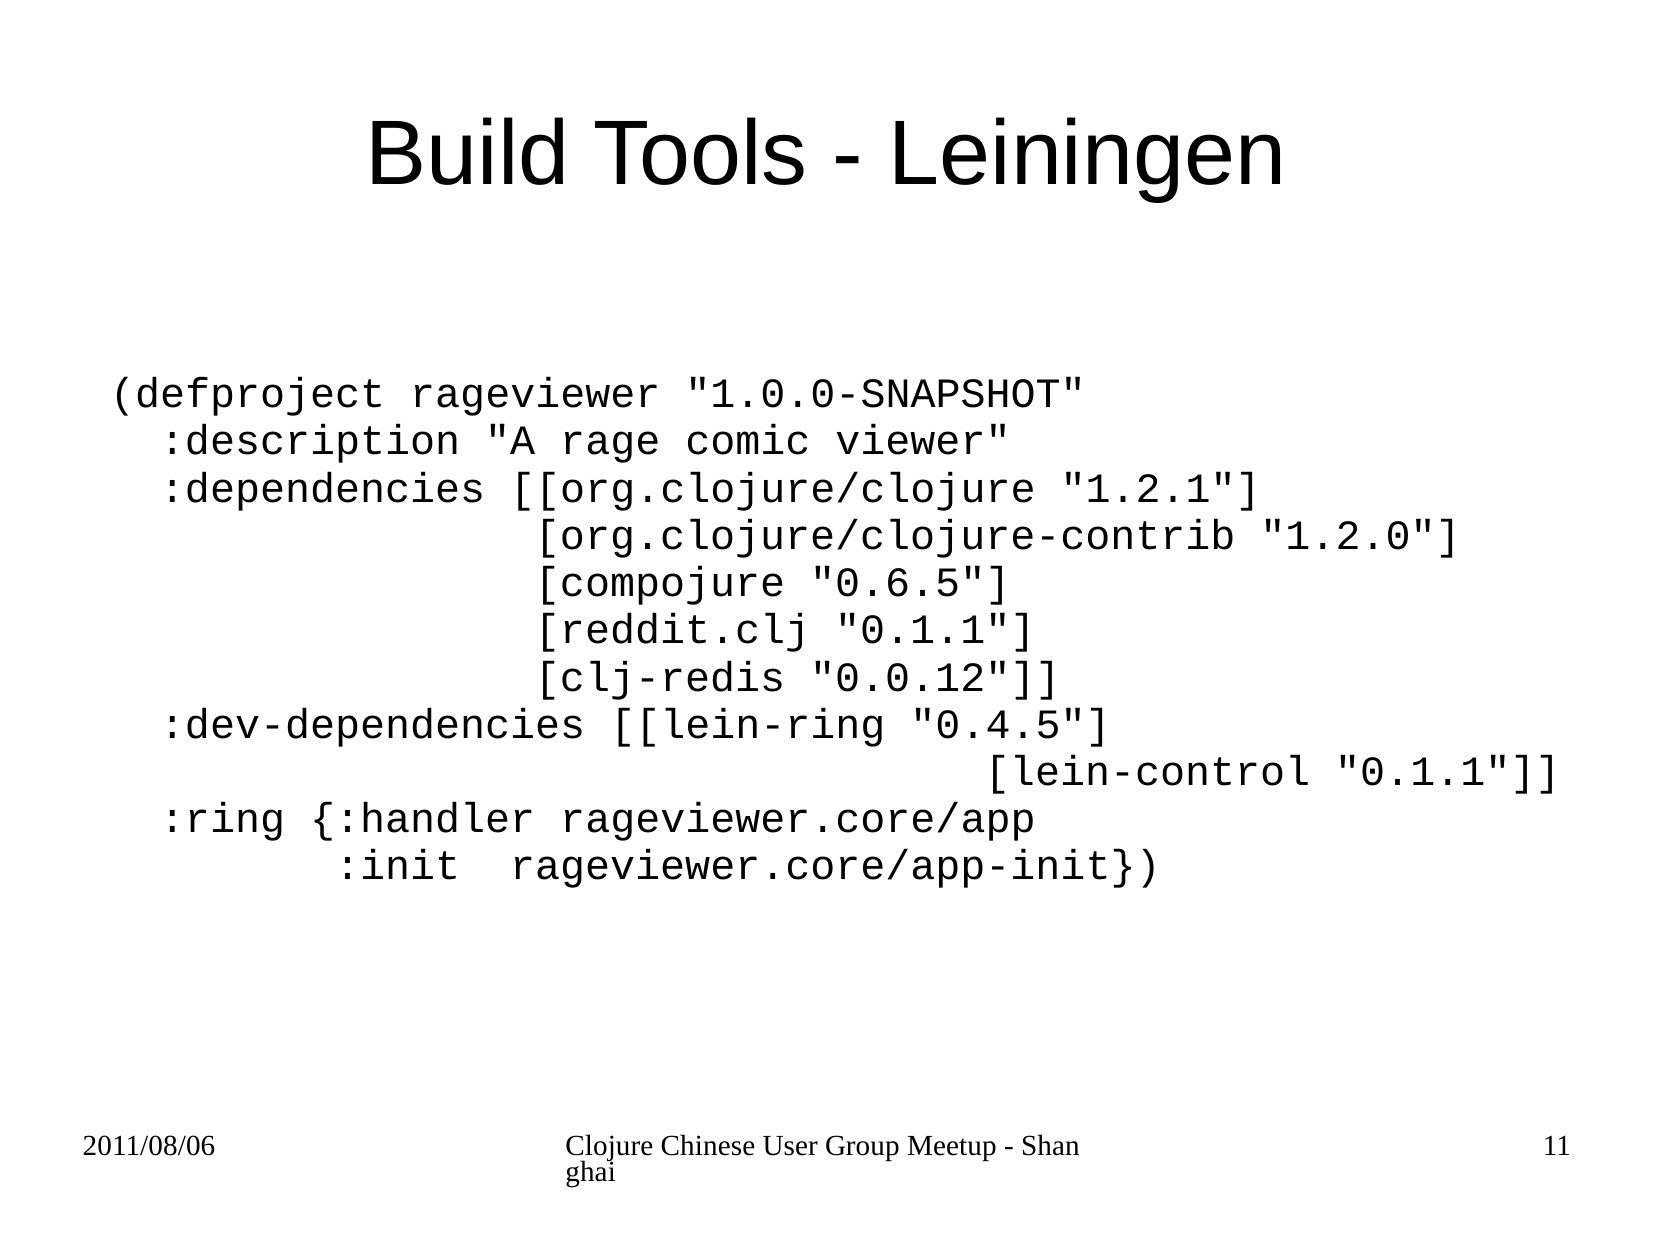

# Build Tools - Leiningen
(defproject rageviewer "1.0.0-SNAPSHOT"
 :description "A rage comic viewer"
 :dependencies [[org.clojure/clojure "1.2.1"]
 [org.clojure/clojure-contrib "1.2.0"]
 [compojure "0.6.5"]
 [reddit.clj "0.1.1"]
 [clj-redis "0.0.12"]]
 :dev-dependencies [[lein-ring "0.4.5"]
 [lein-control "0.1.1"]]
 :ring {:handler rageviewer.core/app
 :init rageviewer.core/app-init})
2011/08/06
Clojure Chinese User Group Meetup - Shanghai
11